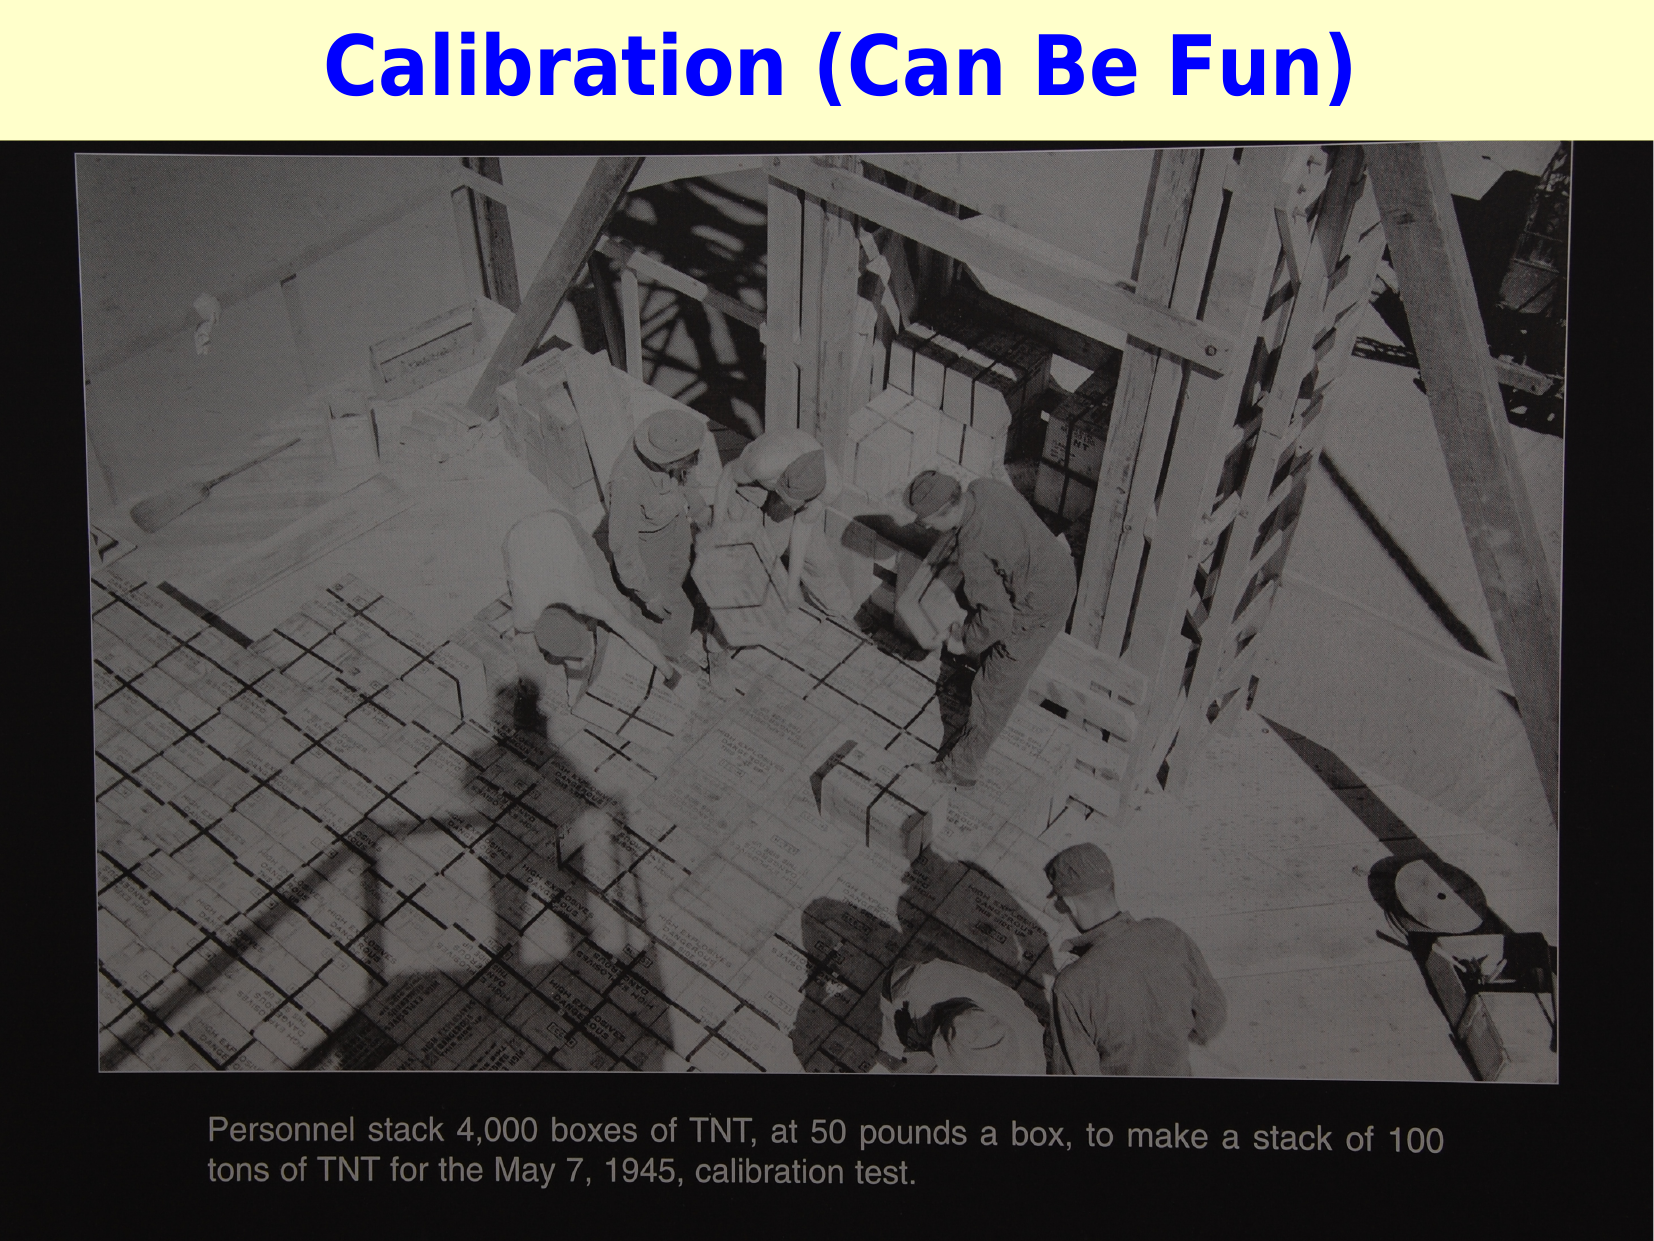

# Calibration (Can Be Fun)
O. Smirnov - M.E. & MeqTrees - GLOW2010
82